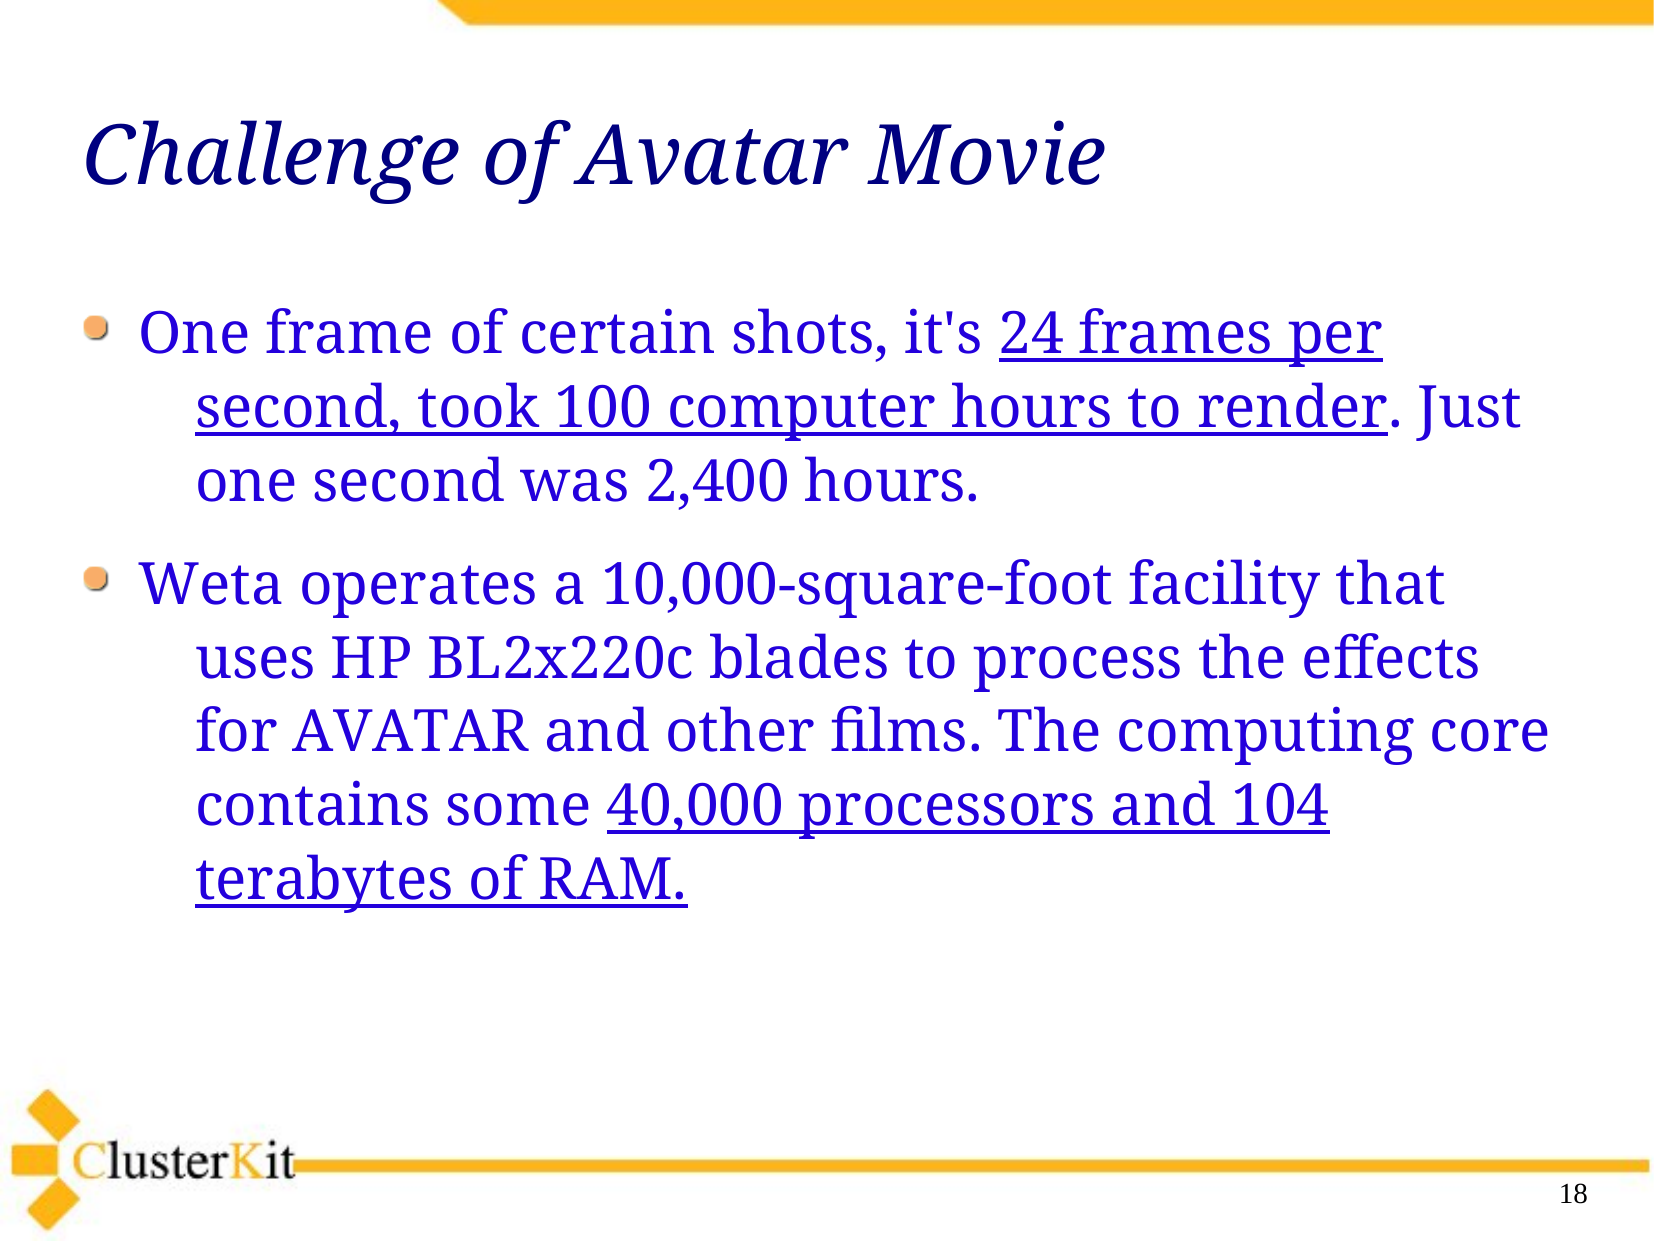

# Challenge of Avatar Movie
One frame of certain shots, it's 24 frames per second, took 100 computer hours to render. Just one second was 2,400 hours.
Weta operates a 10,000-square-foot facility that uses HP BL2x220c blades to process the effects for AVATAR and other films. The computing core contains some 40,000 processors and 104 terabytes of RAM.
18